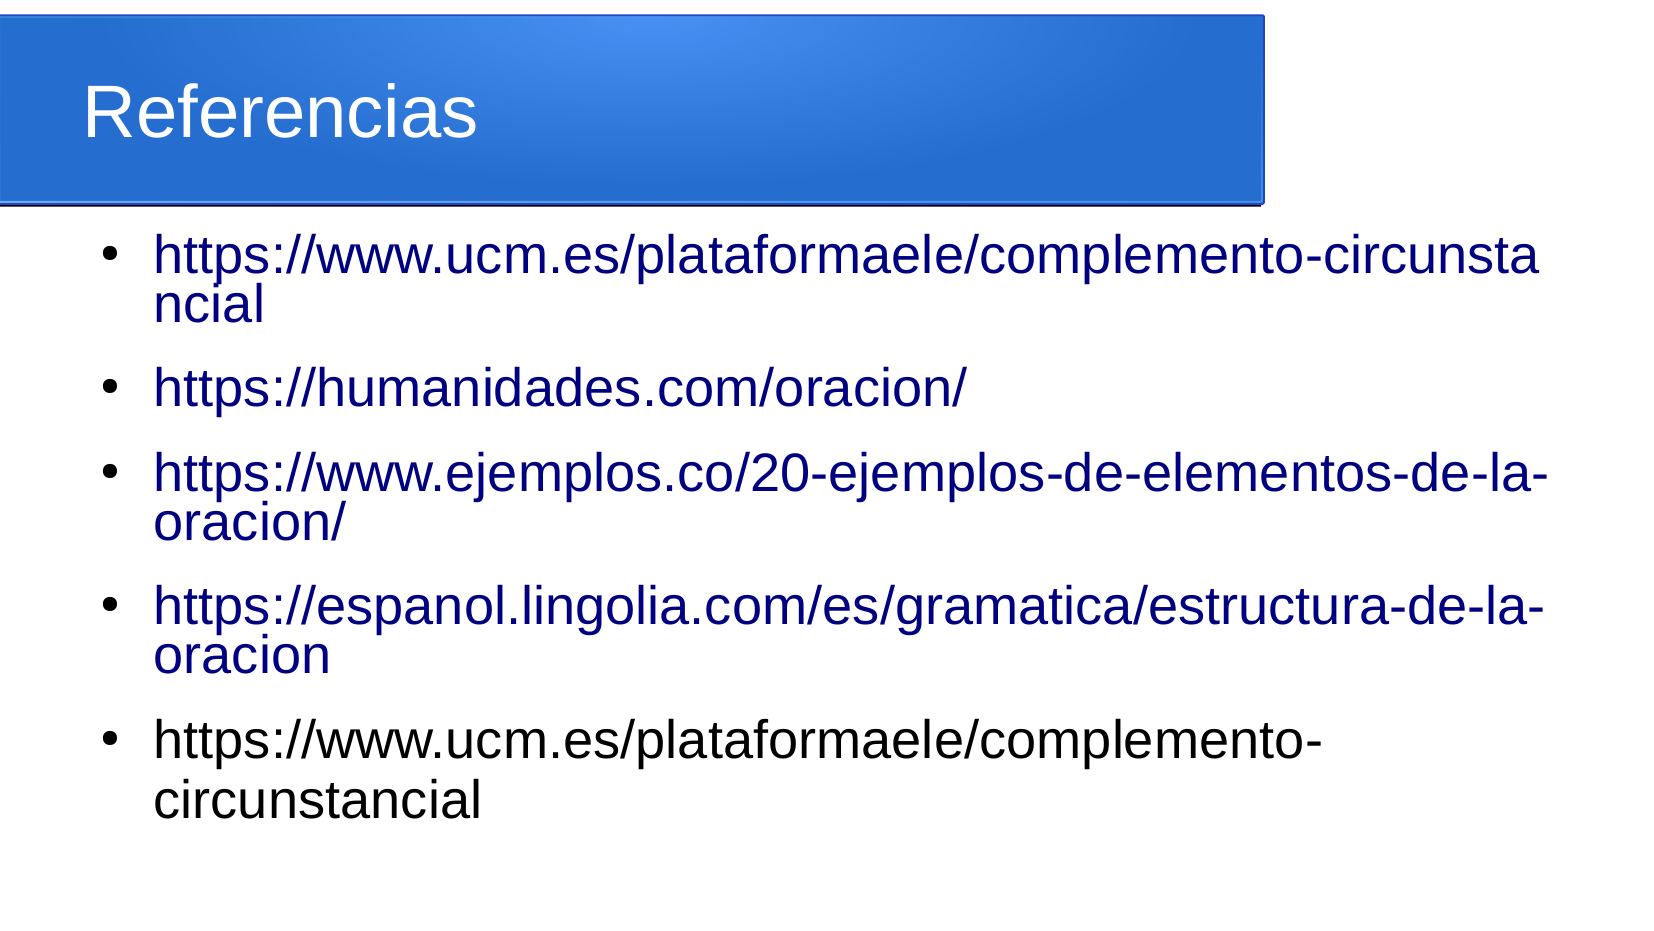

# Referencias
https://www.ucm.es/plataformaele/complemento-circunstancial
https://humanidades.com/oracion/
https://www.ejemplos.co/20-ejemplos-de-elementos-de-la-oracion/
https://espanol.lingolia.com/es/gramatica/estructura-de-la-oracion
https://www.ucm.es/plataformaele/complemento-circunstancial